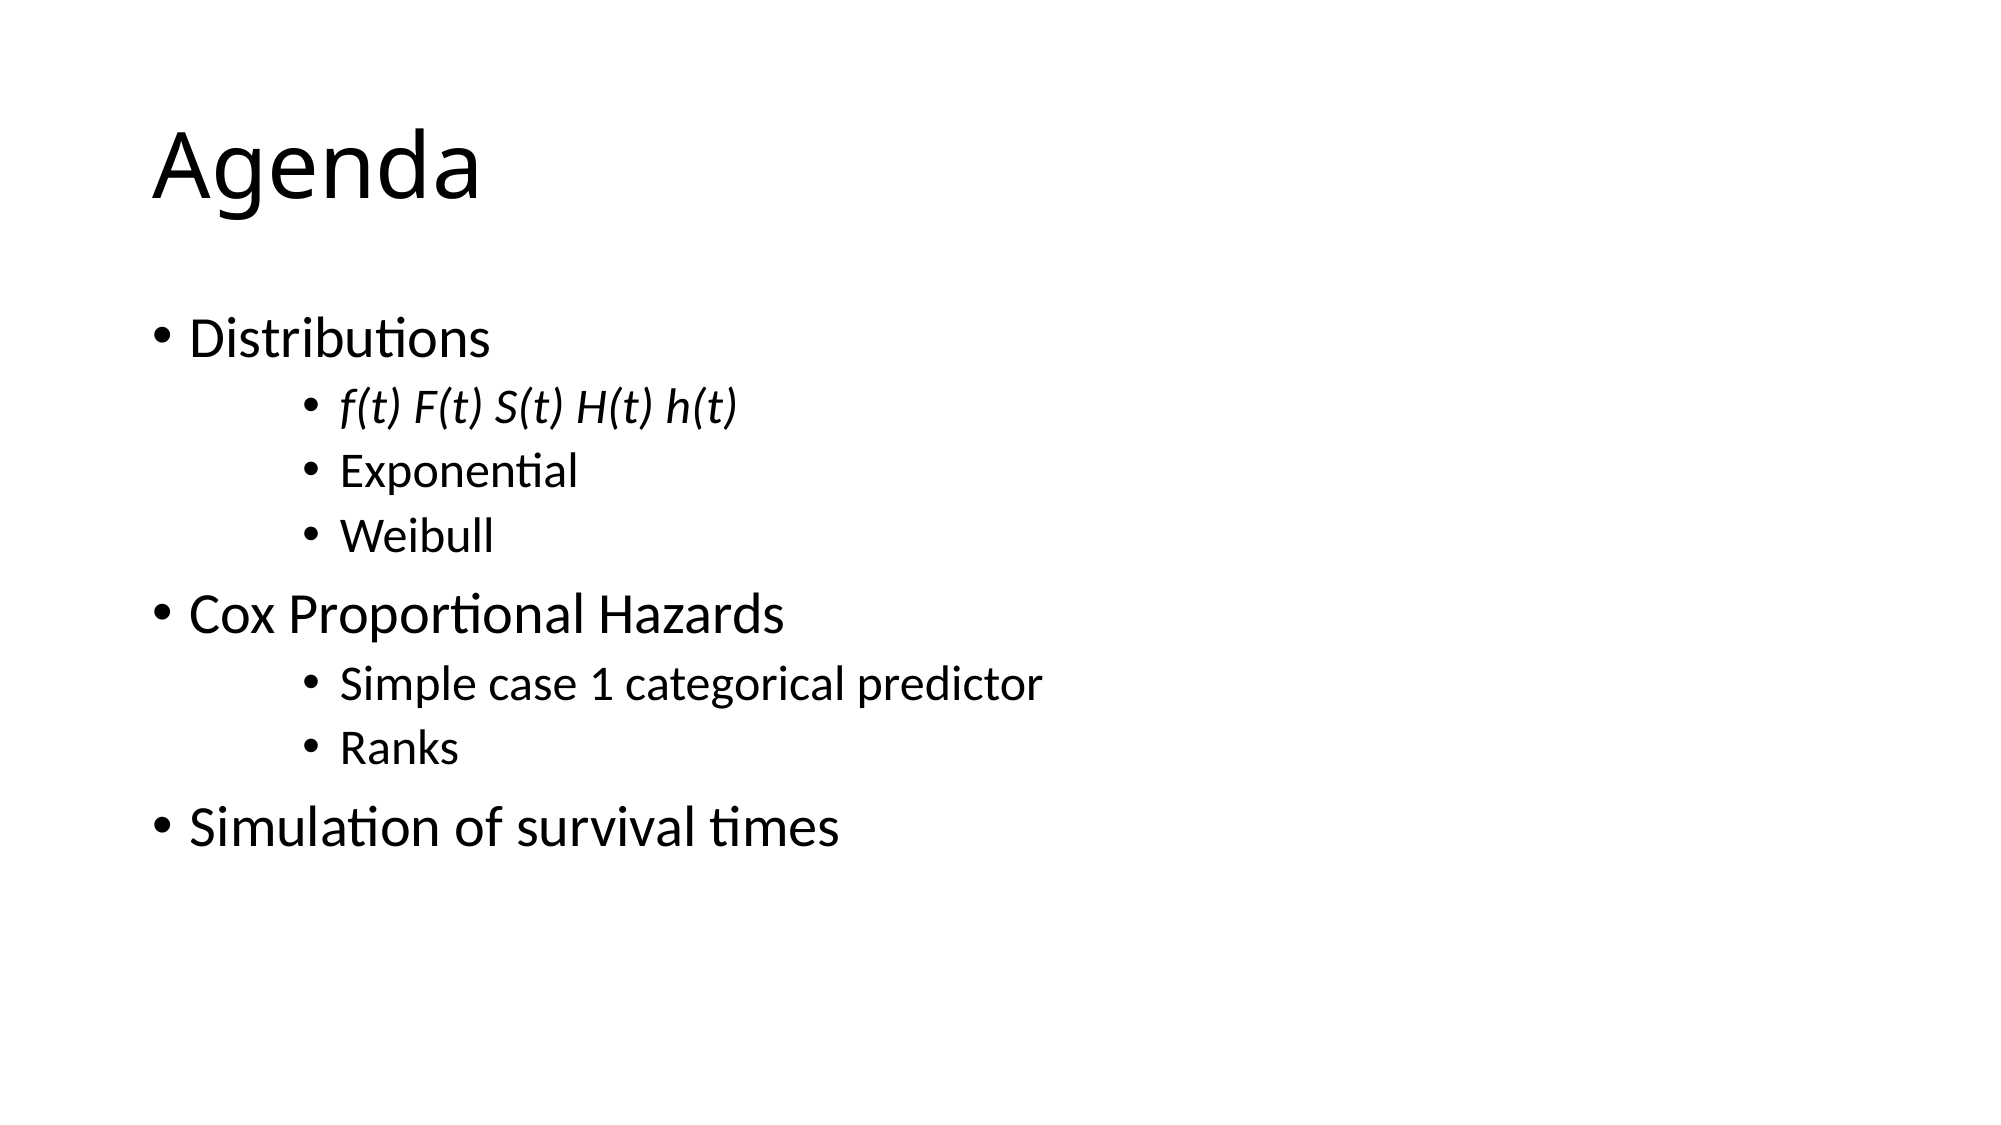

# Agenda
Distributions
f(t) F(t) S(t) H(t) h(t)
Exponential
Weibull
Cox Proportional Hazards
Simple case 1 categorical predictor
Ranks
Simulation of survival times